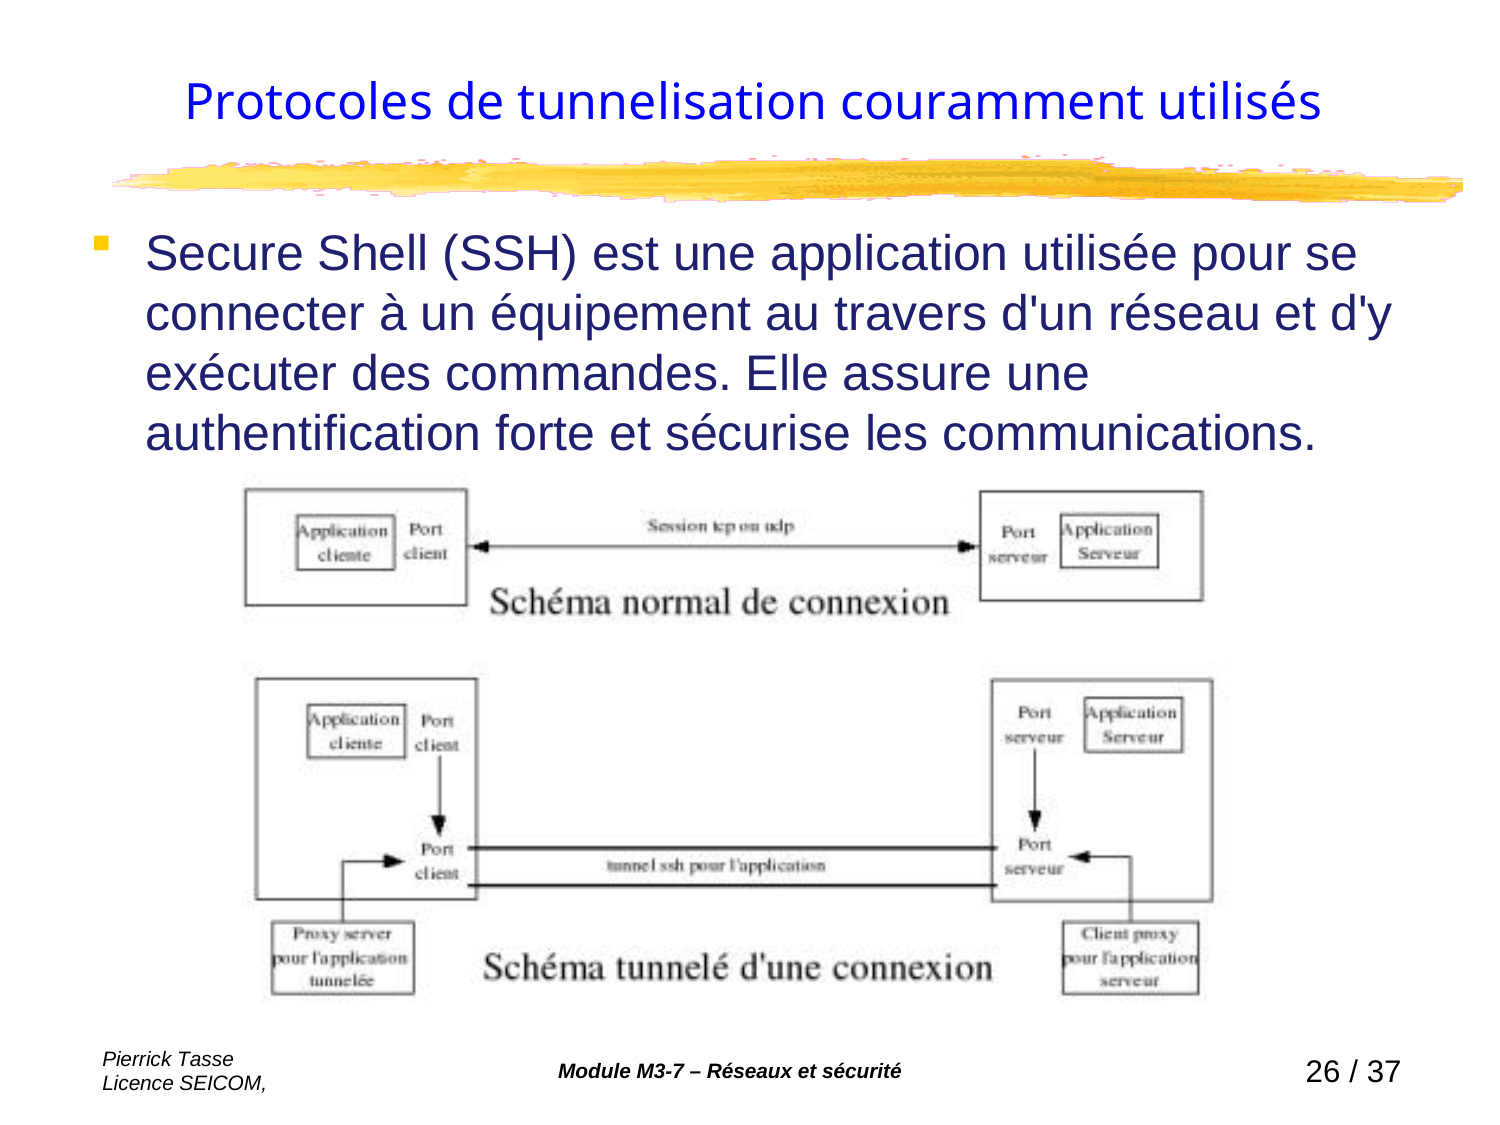

# Protocoles de tunnelisation couramment utilisés
Secure Shell (SSH) est une application utilisée pour se connecter à un équipement au travers d'un réseau et d'y exécuter des commandes. Elle assure une authentification forte et sécurise les communications.
26